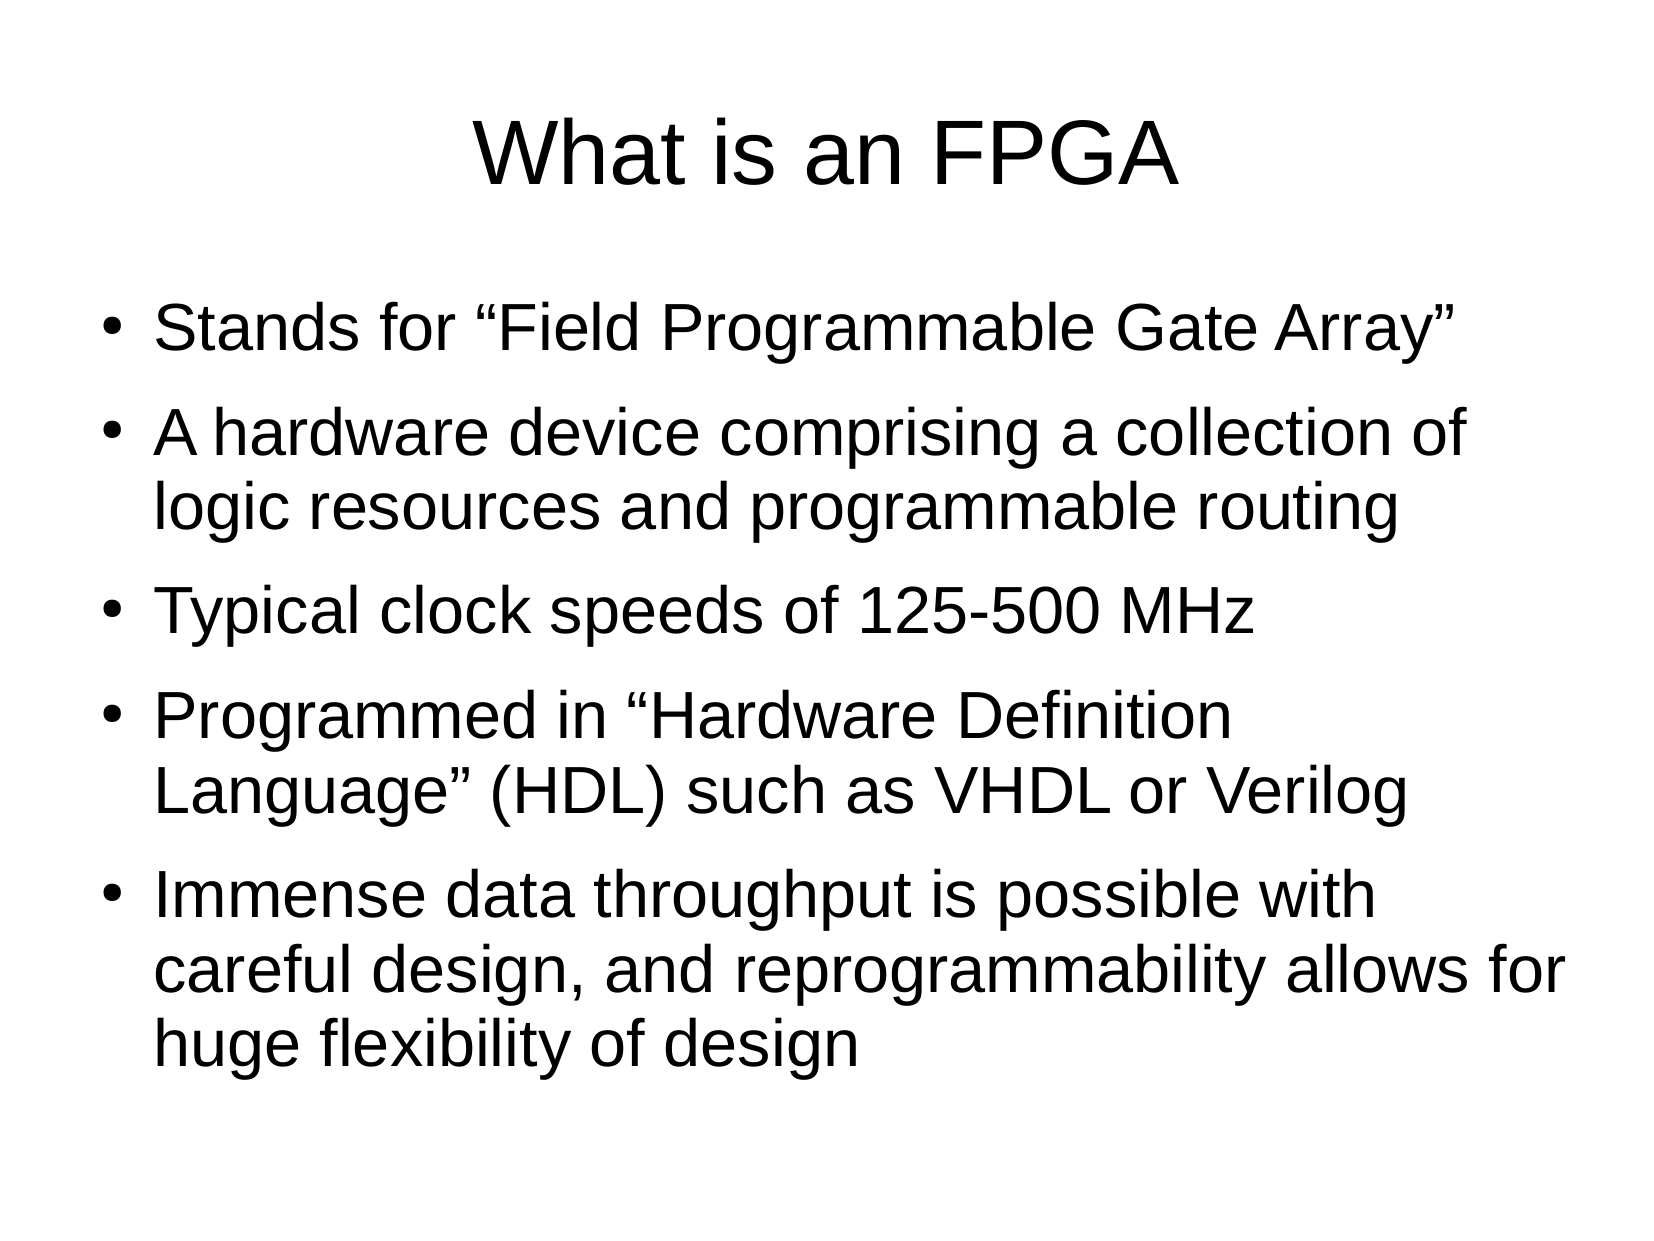

# What is an FPGA
Stands for “Field Programmable Gate Array”
A hardware device comprising a collection of logic resources and programmable routing
Typical clock speeds of 125-500 MHz
Programmed in “Hardware Definition Language” (HDL) such as VHDL or Verilog
Immense data throughput is possible with careful design, and reprogrammability allows for huge flexibility of design